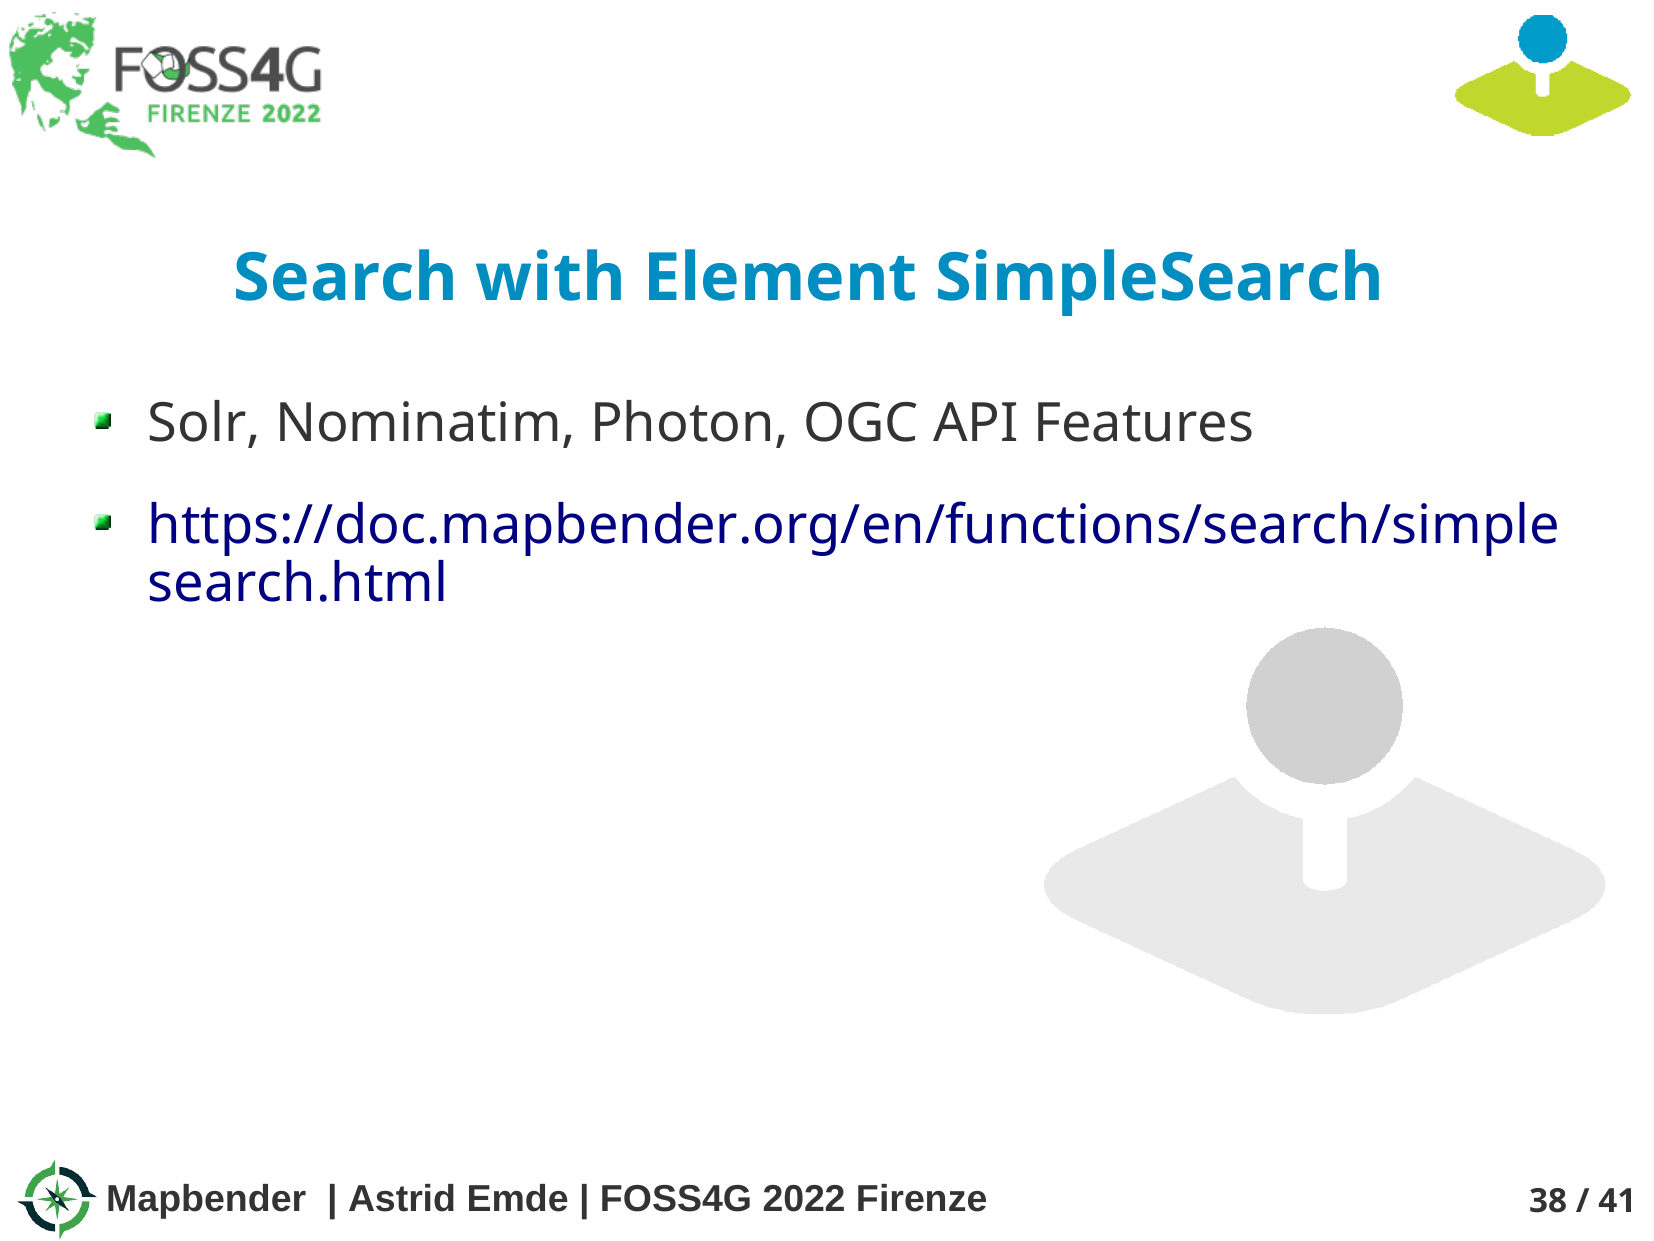

# Search with Element SimpleSearch
Solr, Nominatim, Photon, OGC API Features
https://doc.mapbender.org/en/functions/search/simplesearch.html